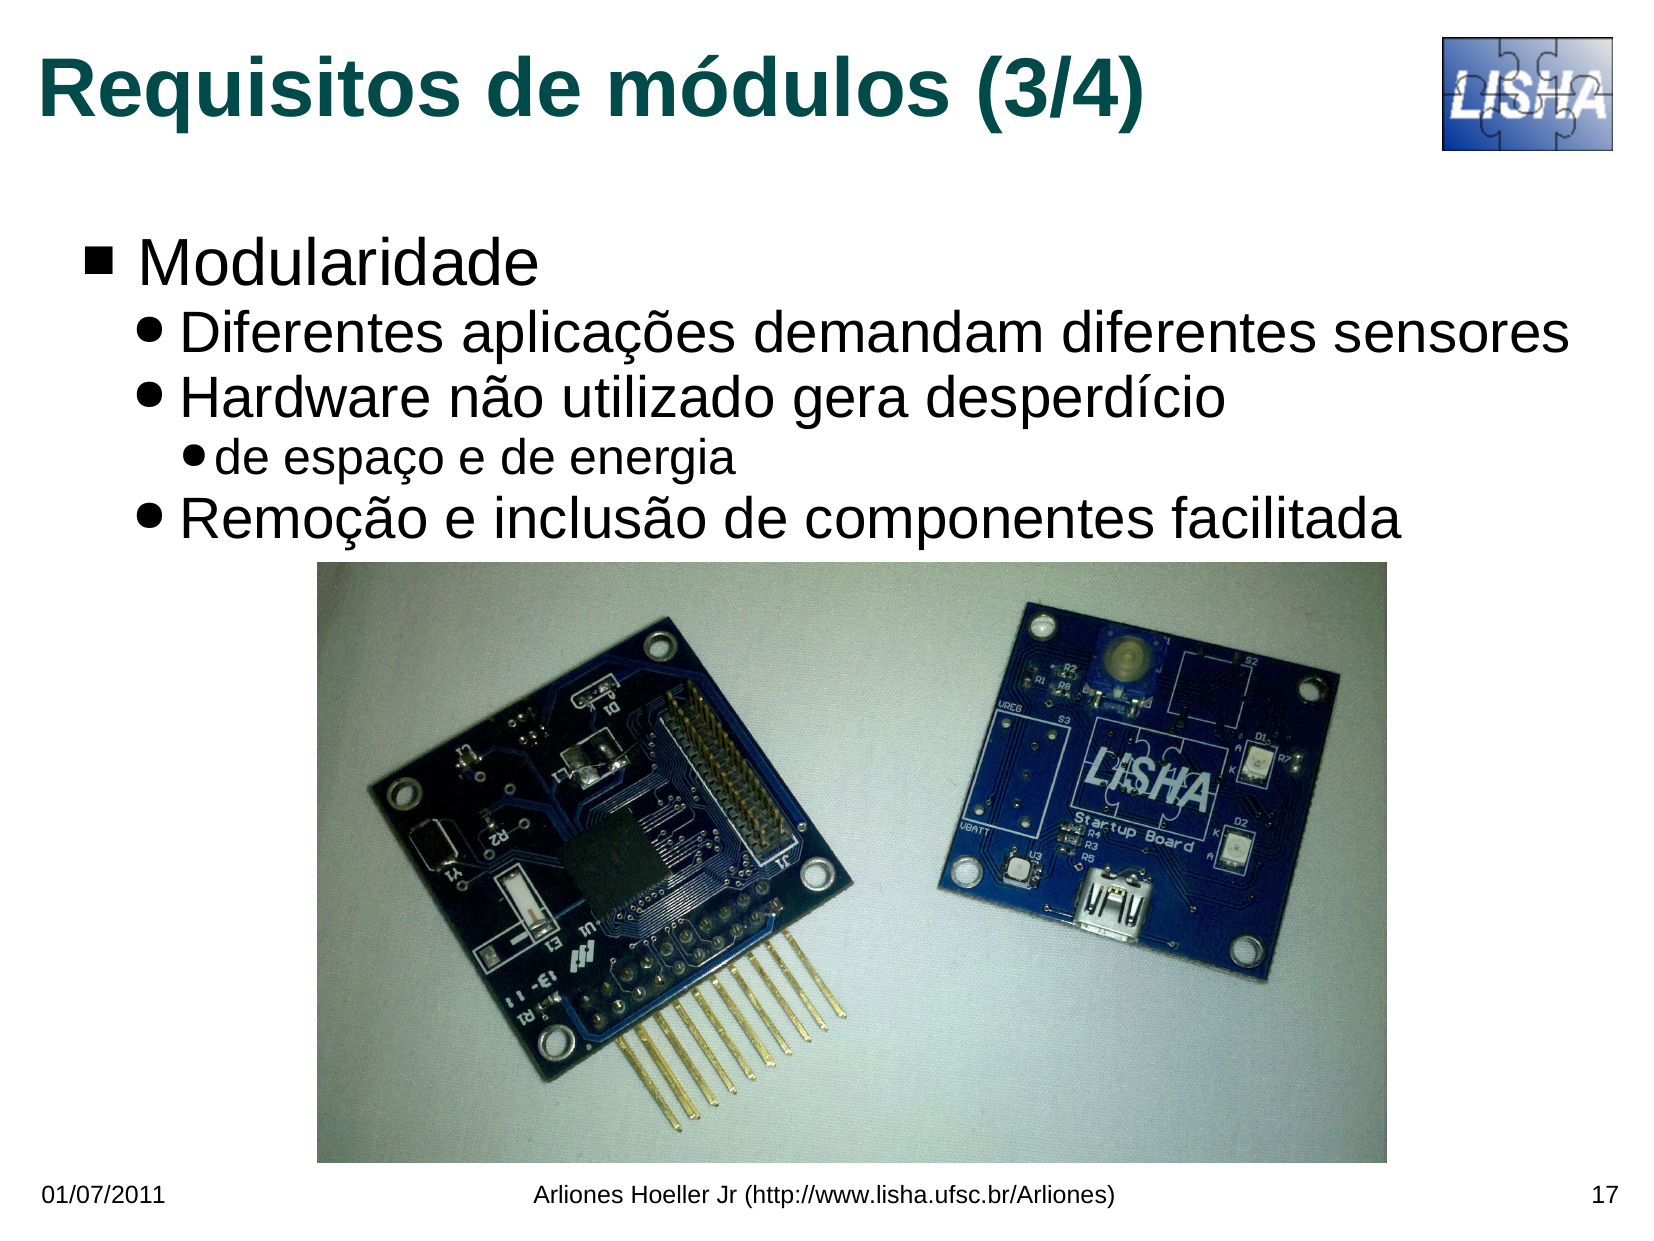

# Requisitos de módulos (3/4)
Modularidade
Diferentes aplicações demandam diferentes sensores
Hardware não utilizado gera desperdício
de espaço e de energia
Remoção e inclusão de componentes facilitada